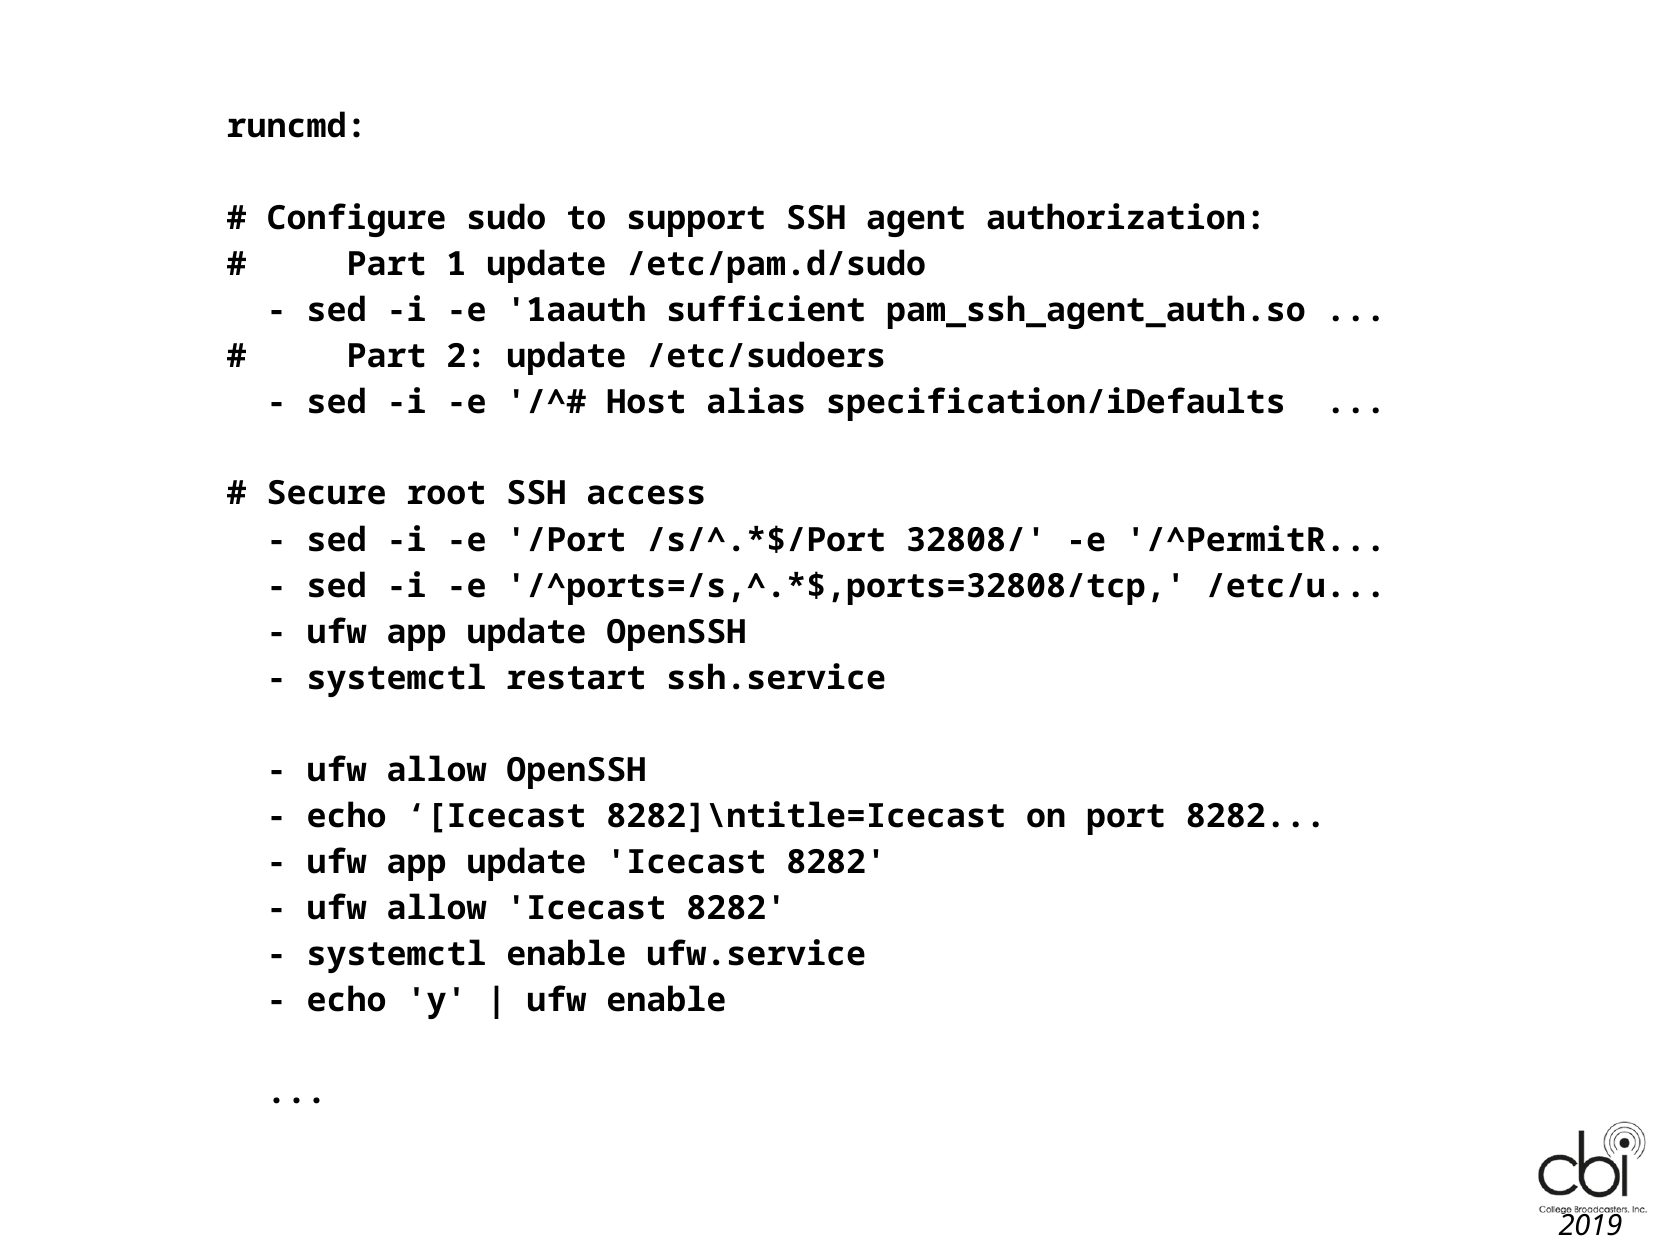

runcmd:
# Configure sudo to support SSH agent authorization:
# Part 1 update /etc/pam.d/sudo
 - sed -i -e '1aauth sufficient pam_ssh_agent_auth.so ...
# Part 2: update /etc/sudoers
 - sed -i -e '/^# Host alias specification/iDefaults ...
# Secure root SSH access
 - sed -i -e '/Port /s/^.*$/Port 32808/' -e '/^PermitR...
 - sed -i -e '/^ports=/s,^.*$,ports=32808/tcp,' /etc/u...
 - ufw app update OpenSSH
 - systemctl restart ssh.service
 - ufw allow OpenSSH
 - echo ‘[Icecast 8282]\ntitle=Icecast on port 8282...
 - ufw app update 'Icecast 8282'
 - ufw allow 'Icecast 8282'
 - systemctl enable ufw.service
 - echo 'y' | ufw enable
 ...